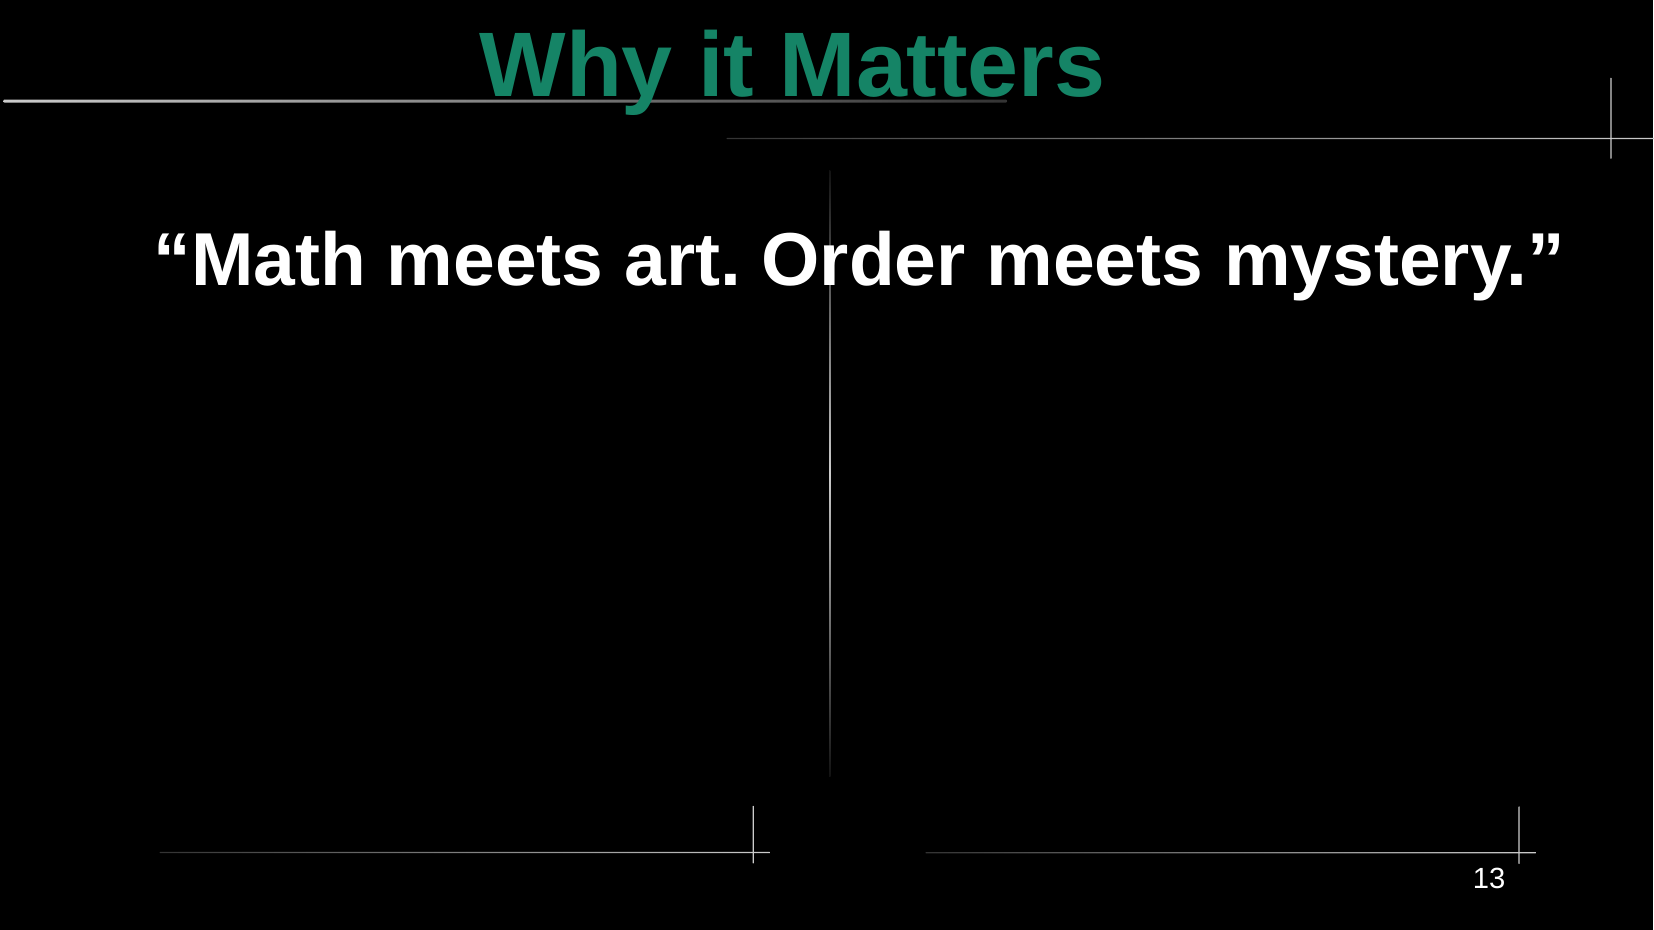

# Why it Matters
“Math meets art. Order meets mystery.”
13